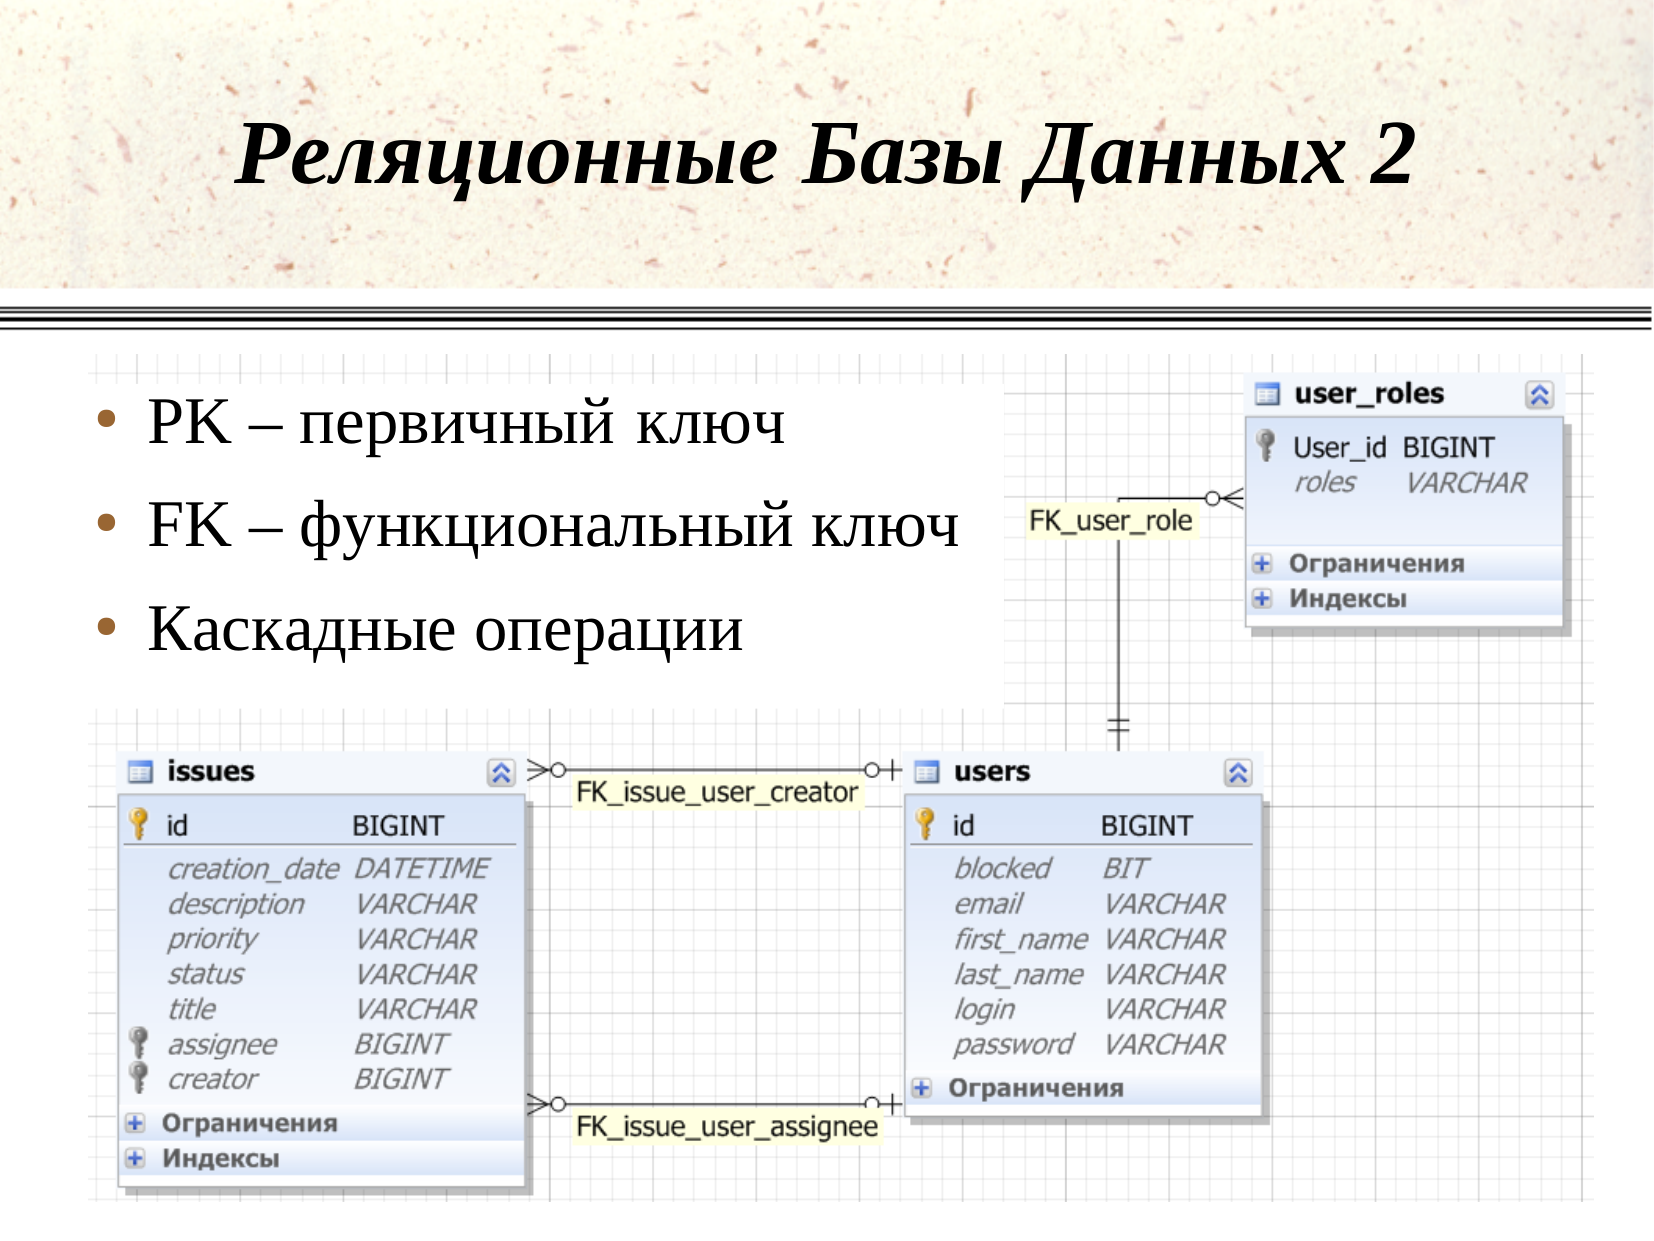

# Реляционные Базы Данных 2
PK – первичный	 ключ
FK – функциональный ключ
Каскадные операции